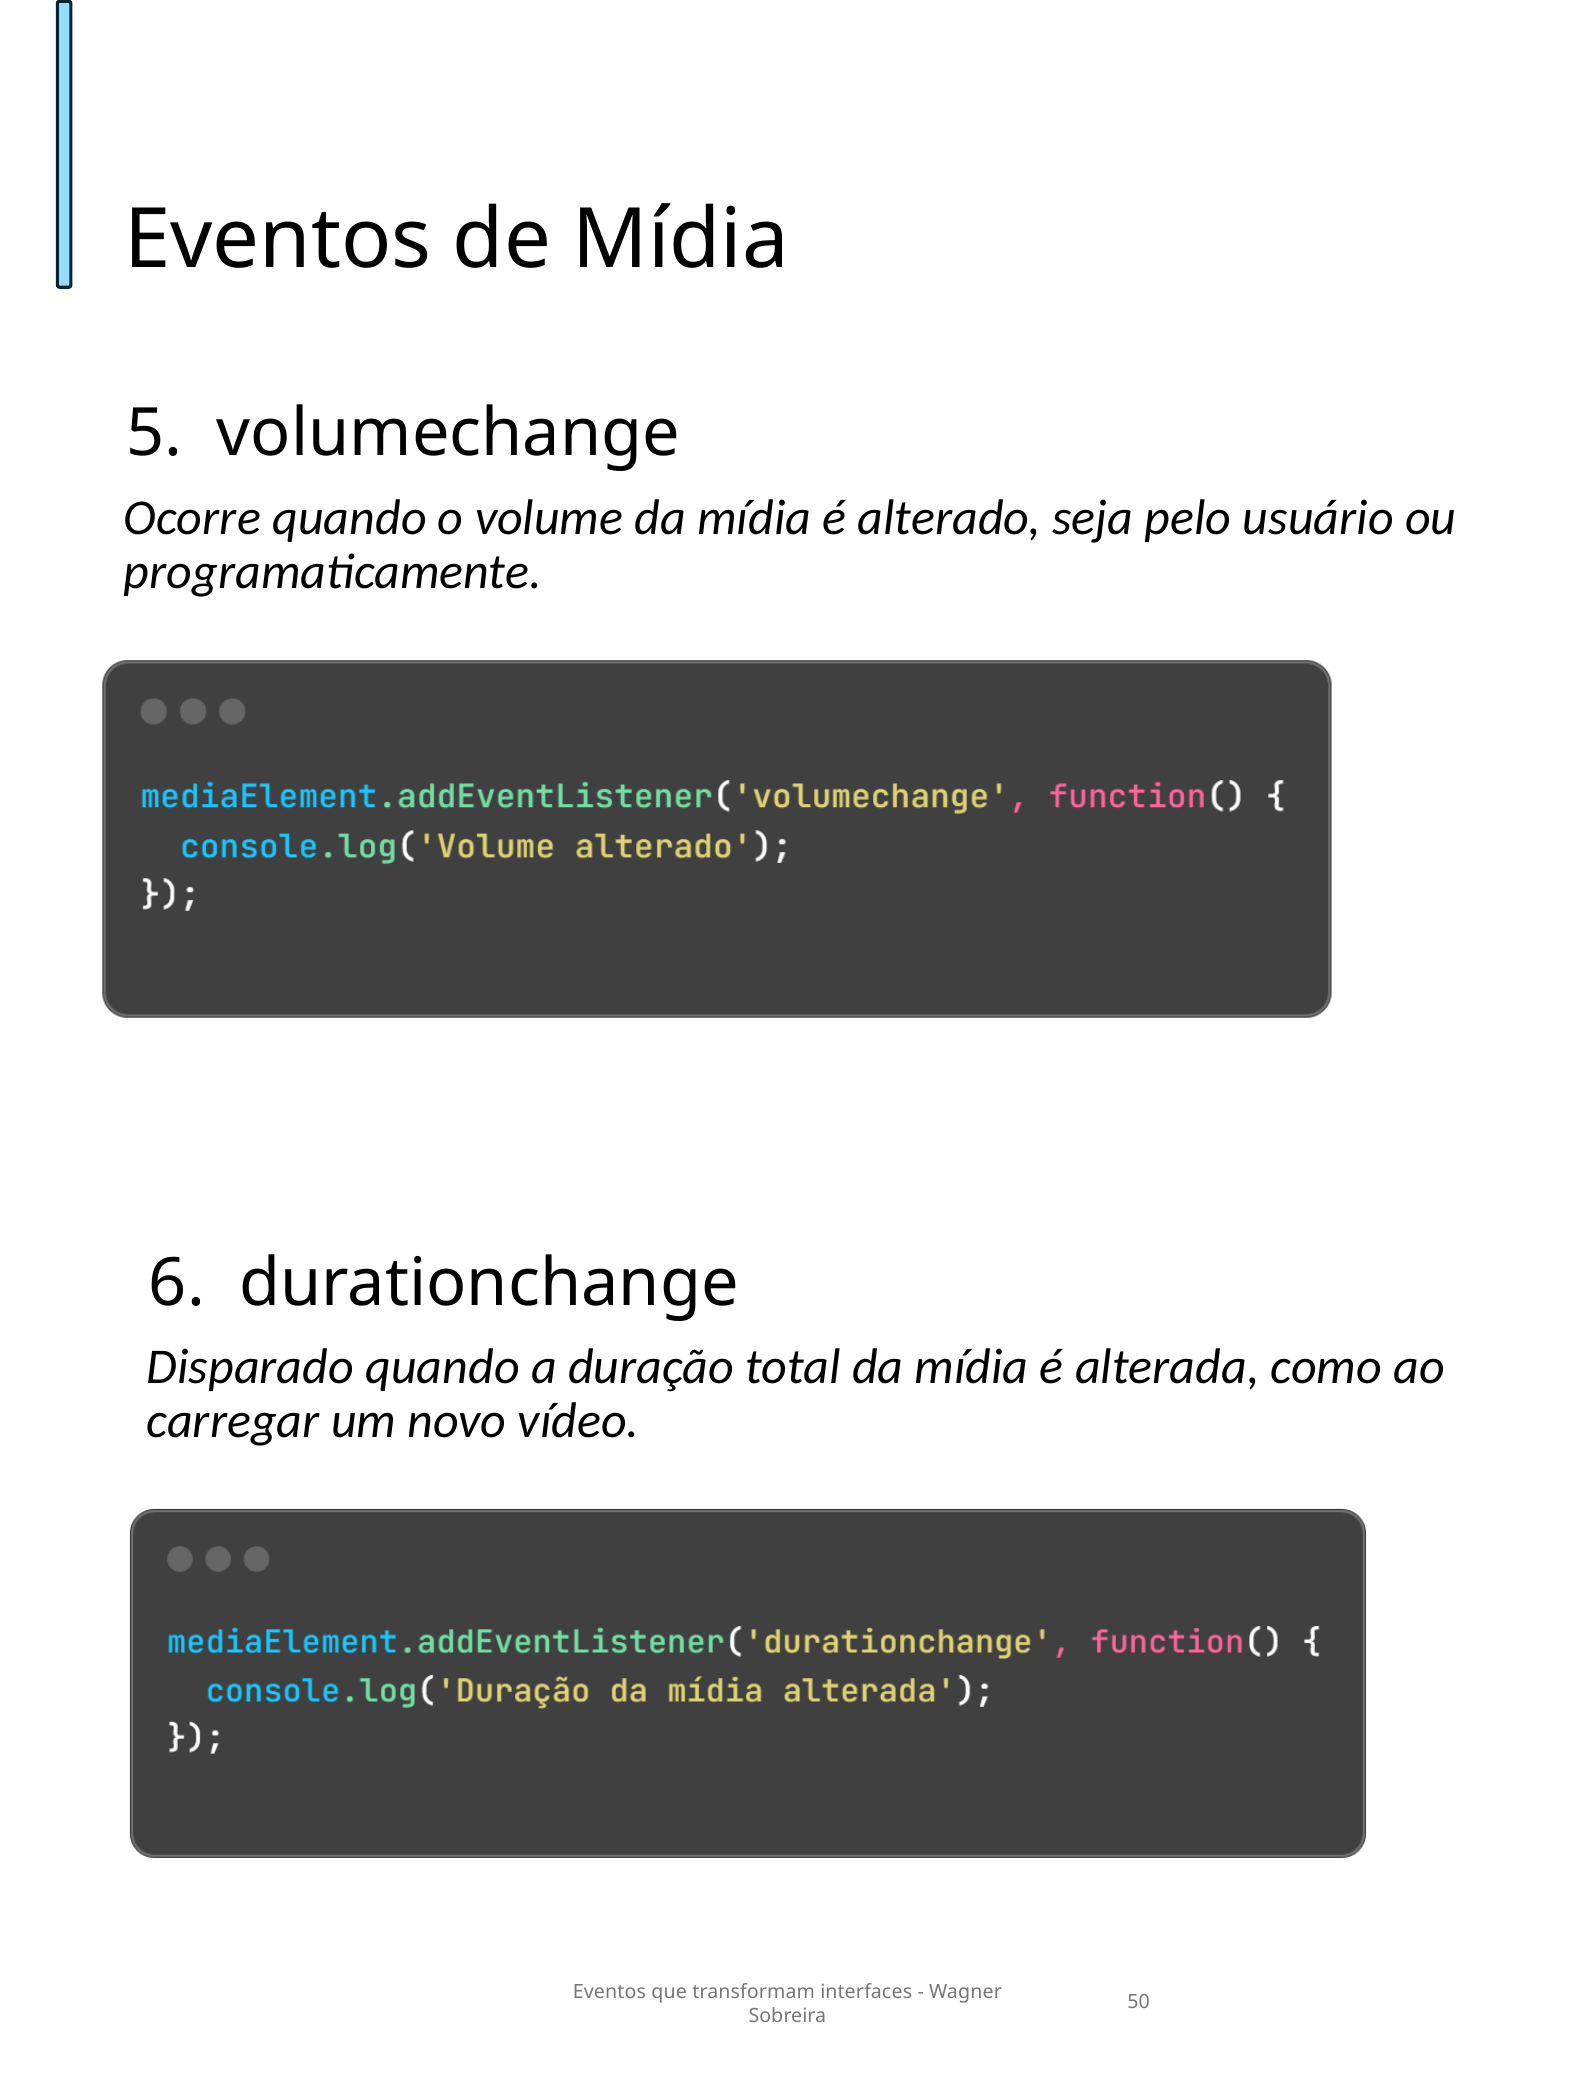

Eventos de Mídia
5.  volumechange
Ocorre quando o volume da mídia é alterado, seja pelo usuário ou programaticamente.
6.  durationchange
Disparado quando a duração total da mídia é alterada, como ao carregar um novo vídeo.
Eventos que transformam interfaces - Wagner Sobreira